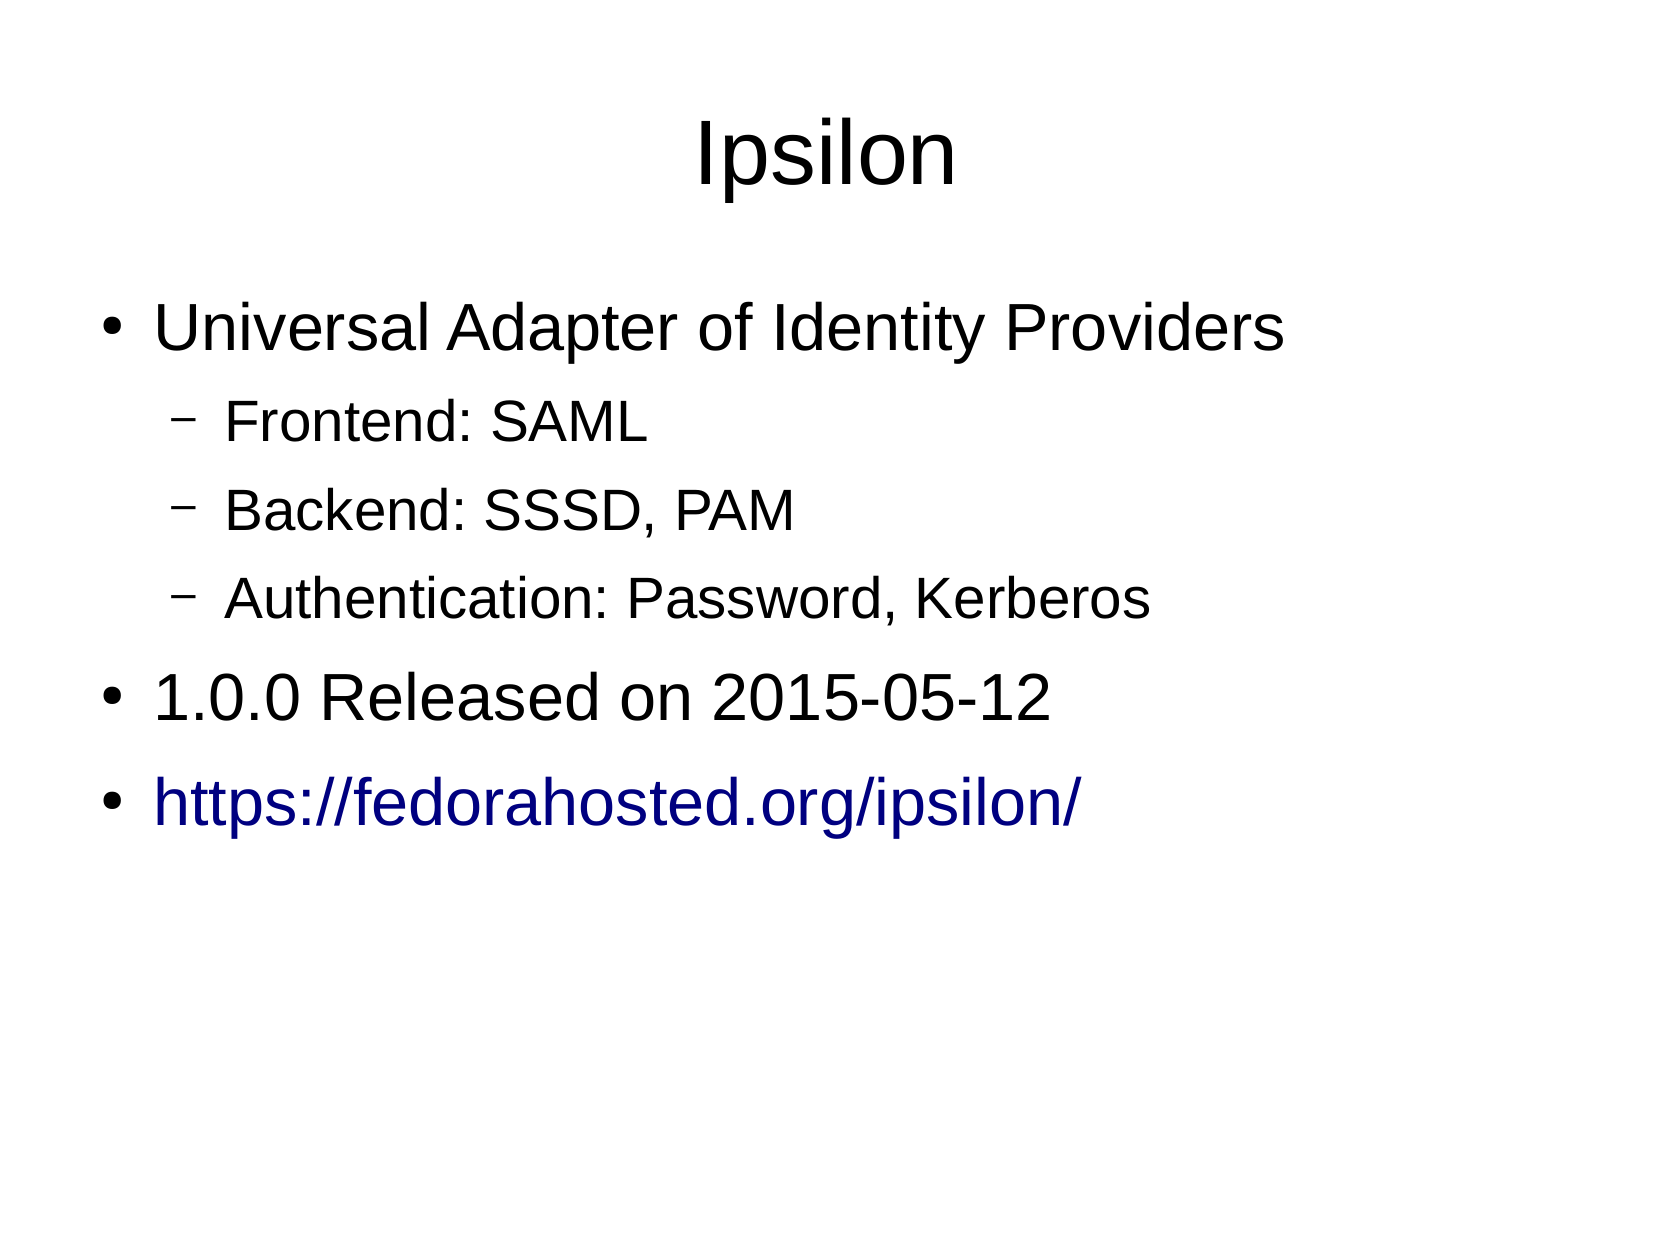

# Ipsilon
Universal Adapter of Identity Providers
Frontend: SAML
Backend: SSSD, PAM
Authentication: Password, Kerberos
1.0.0 Released on 2015-05-12
https://fedorahosted.org/ipsilon/